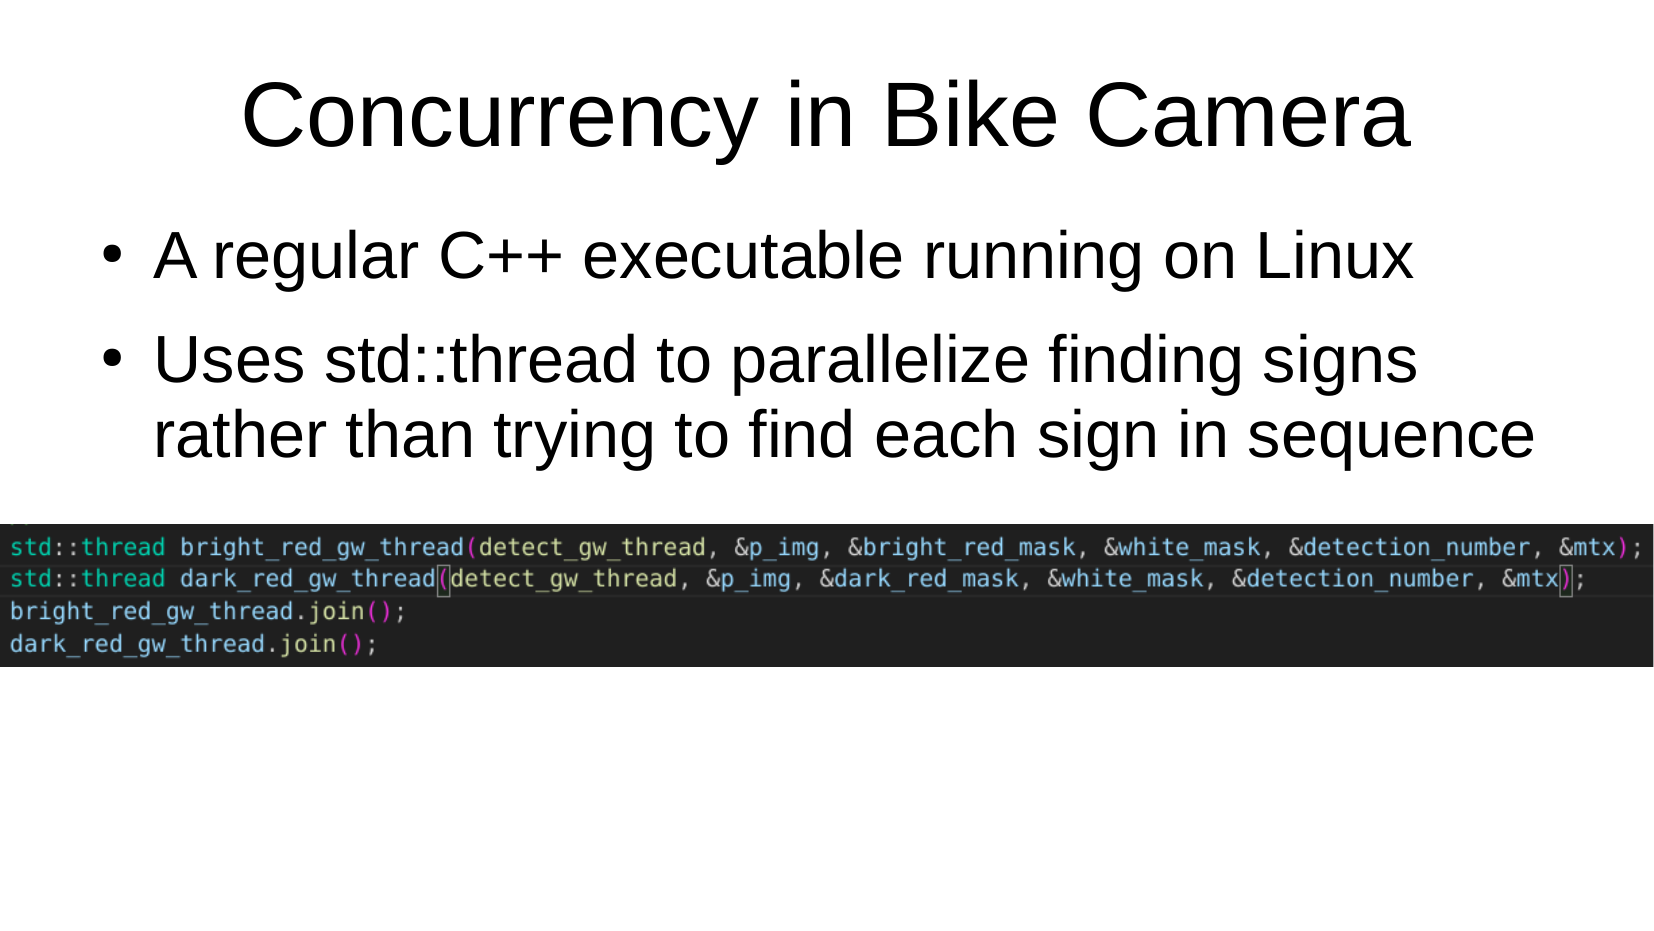

# Concurrency in Bike Camera
A regular C++ executable running on Linux
Uses std::thread to parallelize finding signs rather than trying to find each sign in sequence